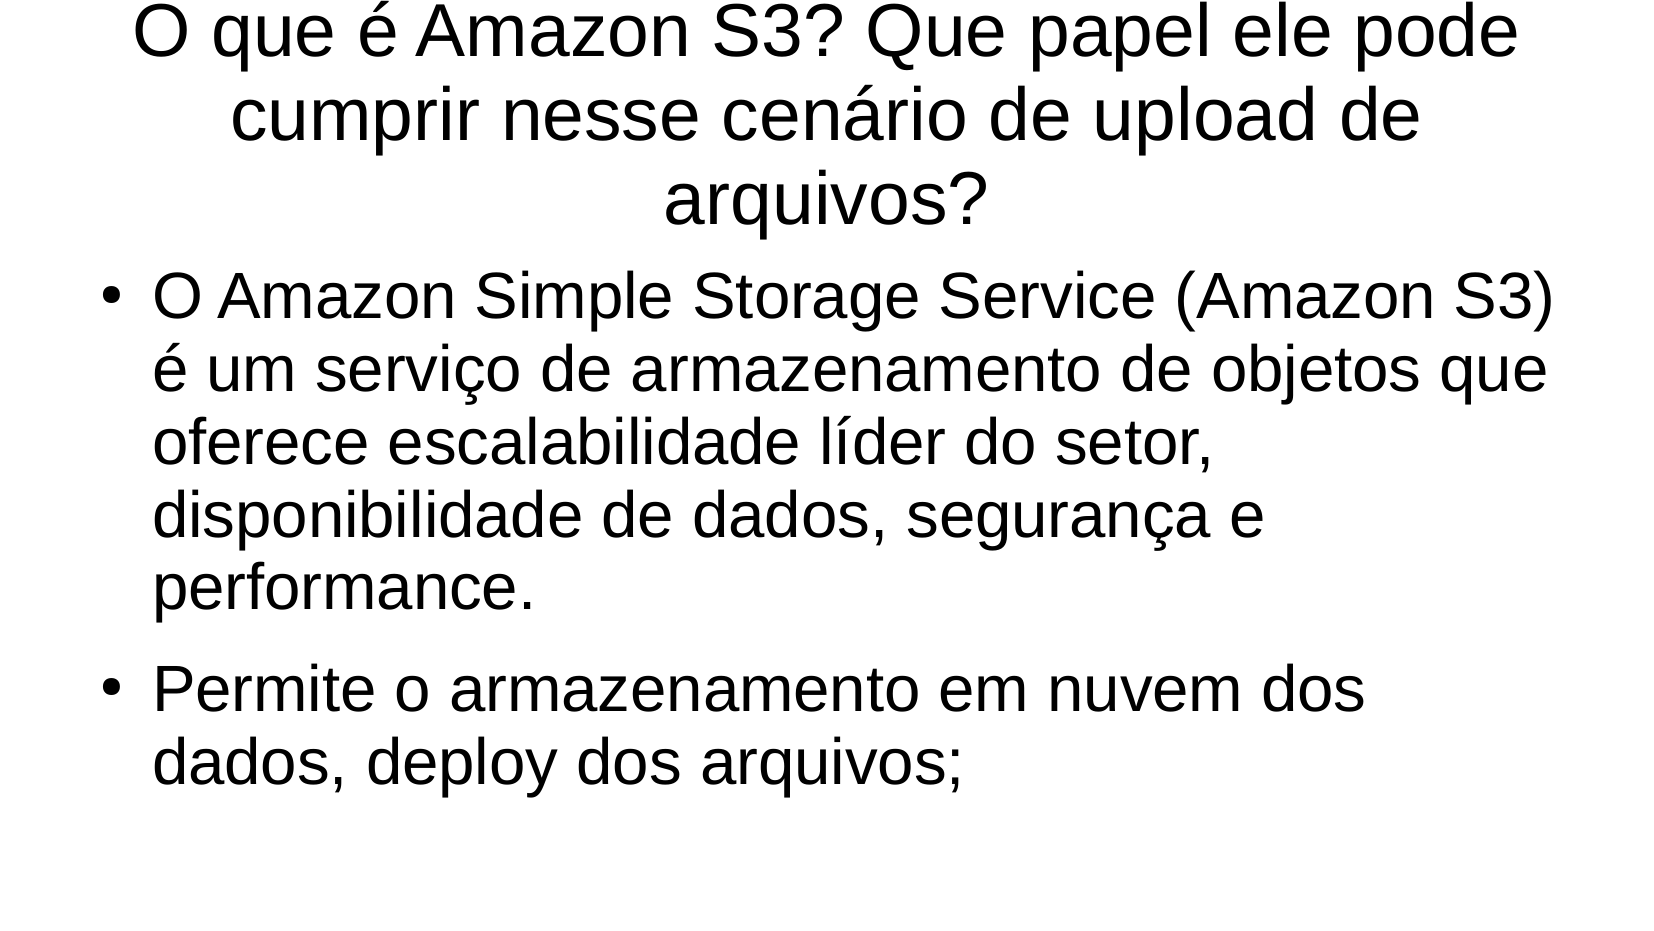

# O que é Amazon S3? Que papel ele pode cumprir nesse cenário de upload de arquivos?
O Amazon Simple Storage Service (Amazon S3) é um serviço de armazenamento de objetos que oferece escalabilidade líder do setor, disponibilidade de dados, segurança e performance.
Permite o armazenamento em nuvem dos dados, deploy dos arquivos;